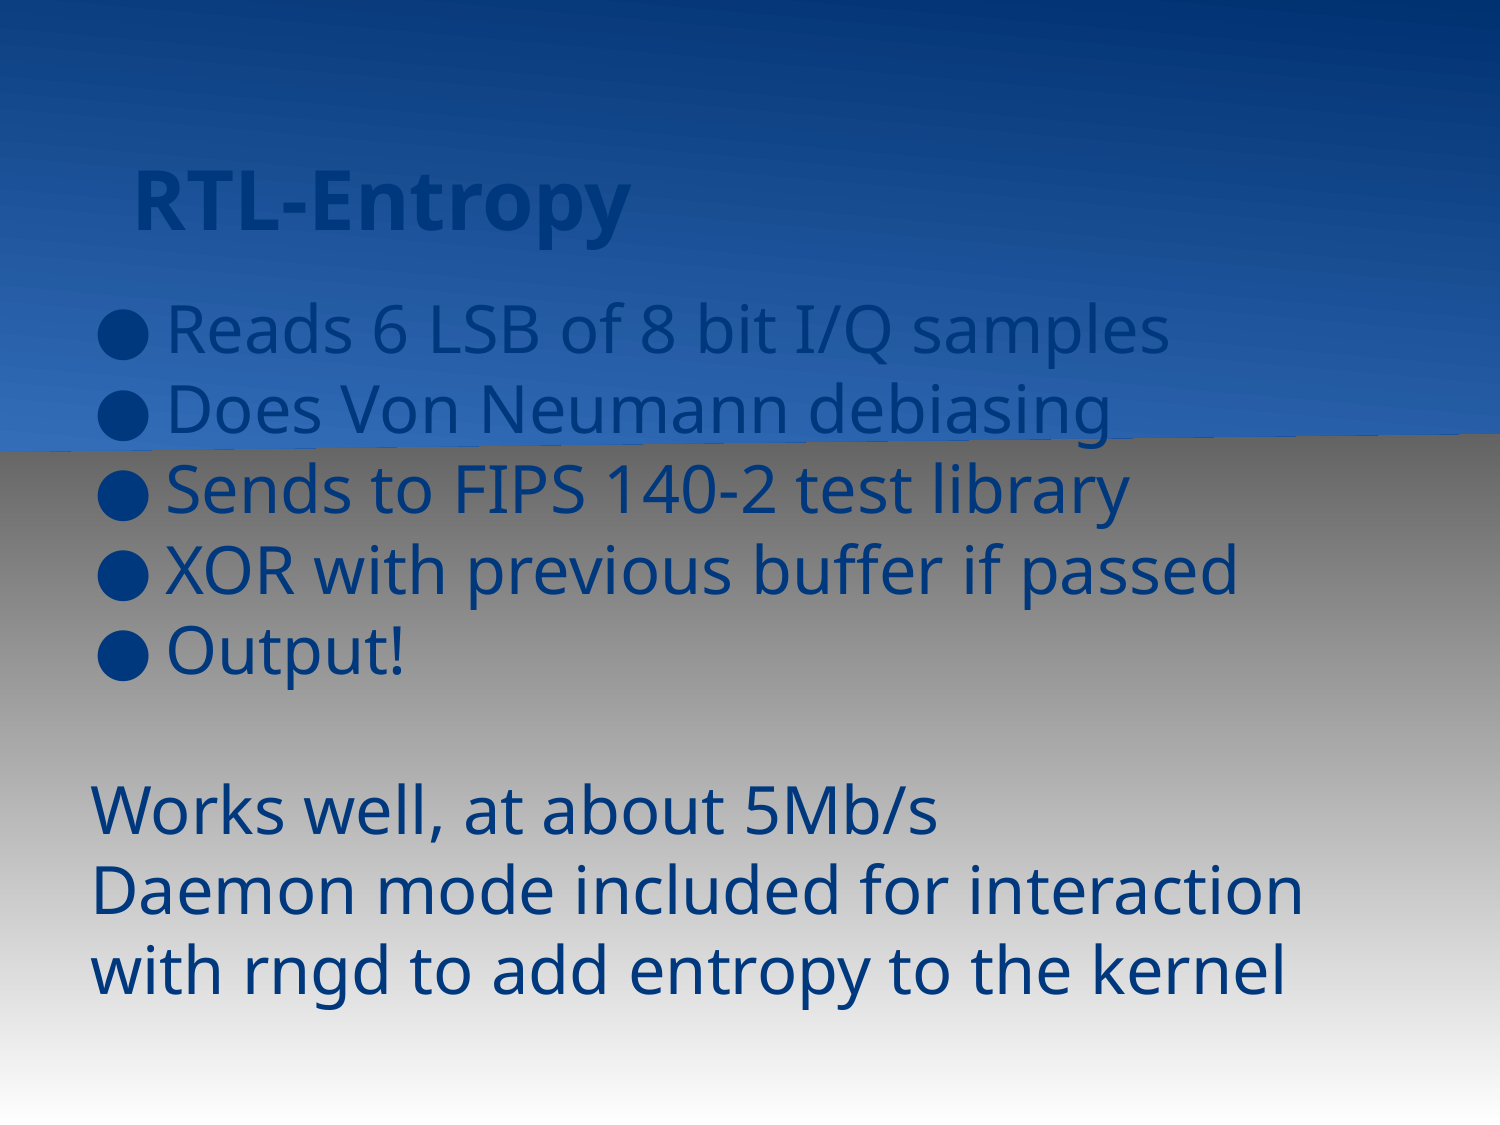

RTL-Entropy
# Reads 6 LSB of 8 bit I/Q samples
Does Von Neumann debiasing
Sends to FIPS 140-2 test library
XOR with previous buffer if passed
Output!
Works well, at about 5Mb/s
Daemon mode included for interaction with rngd to add entropy to the kernel